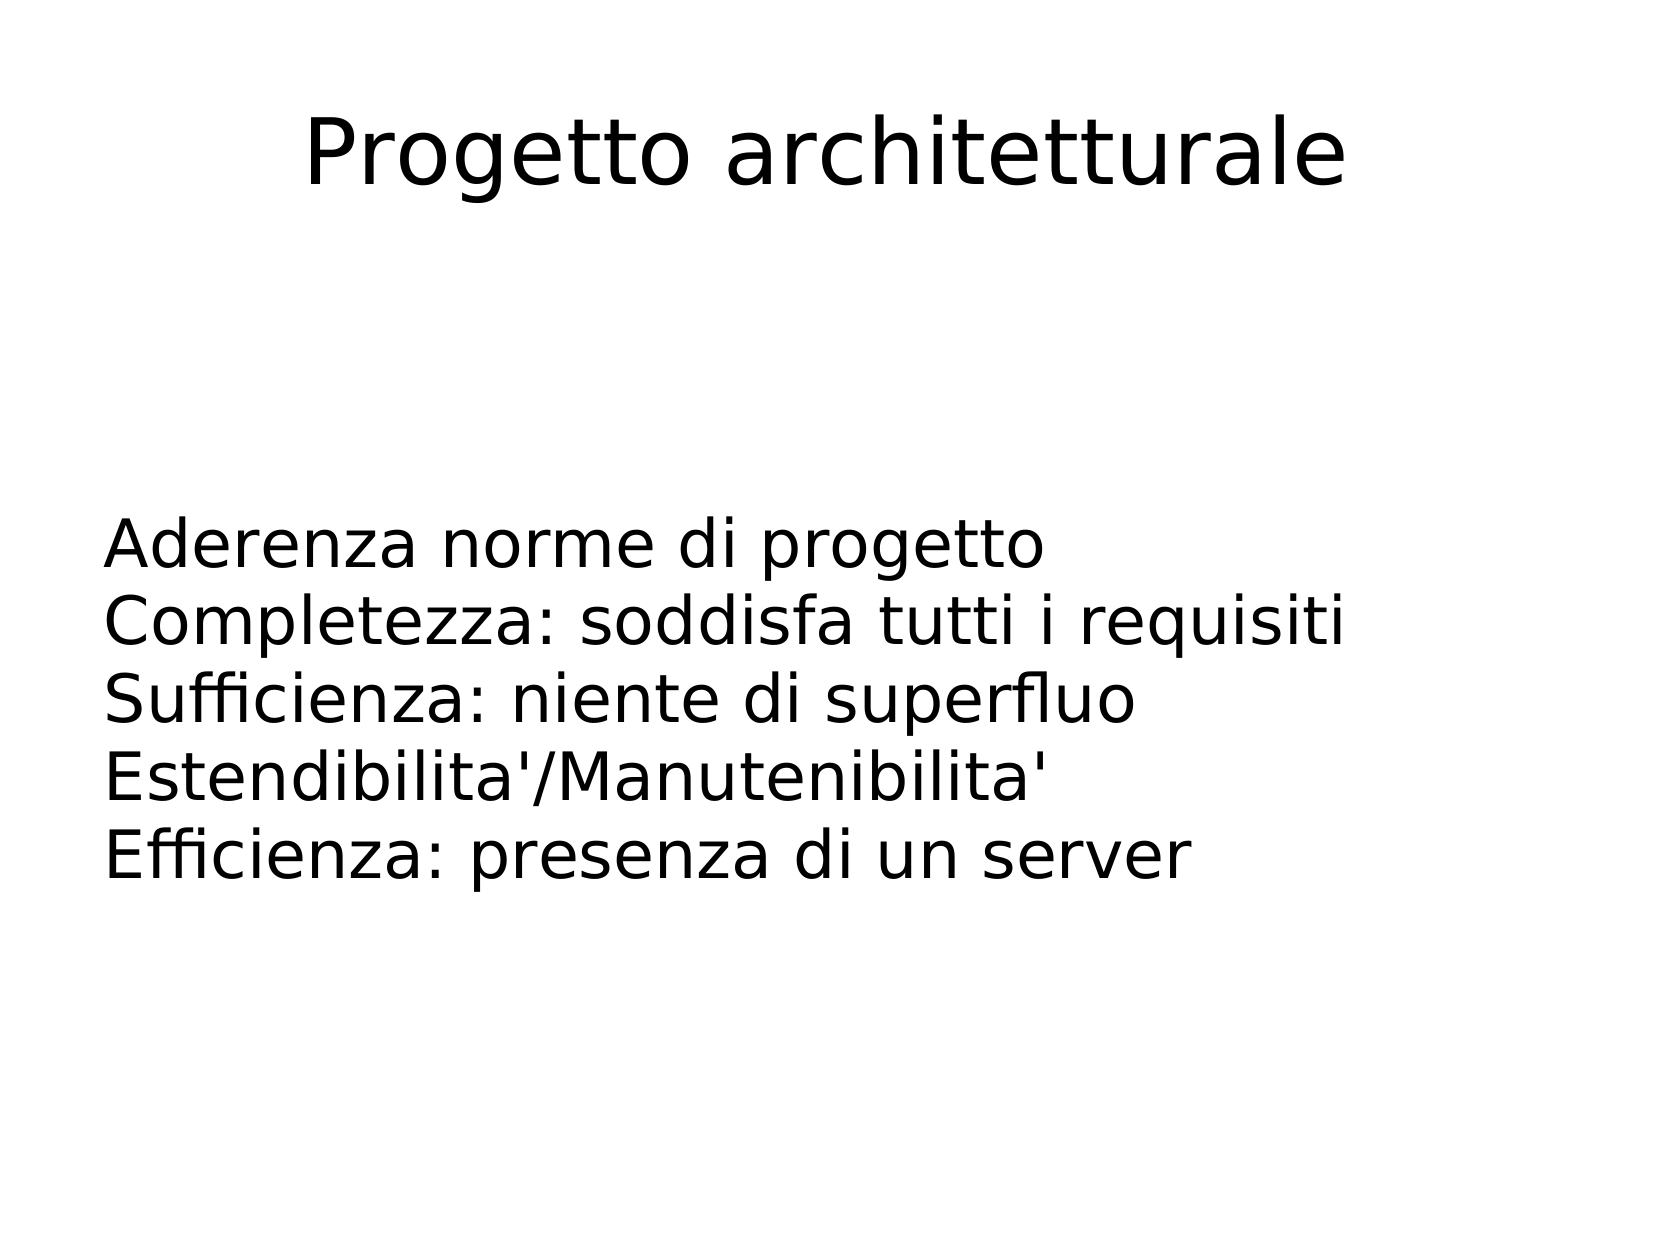

# Progetto architetturale
 Aderenza norme di progetto
 Completezza: soddisfa tutti i requisiti
 Sufficienza: niente di superfluo
 Estendibilita'/Manutenibilita'
 Efficienza: presenza di un server